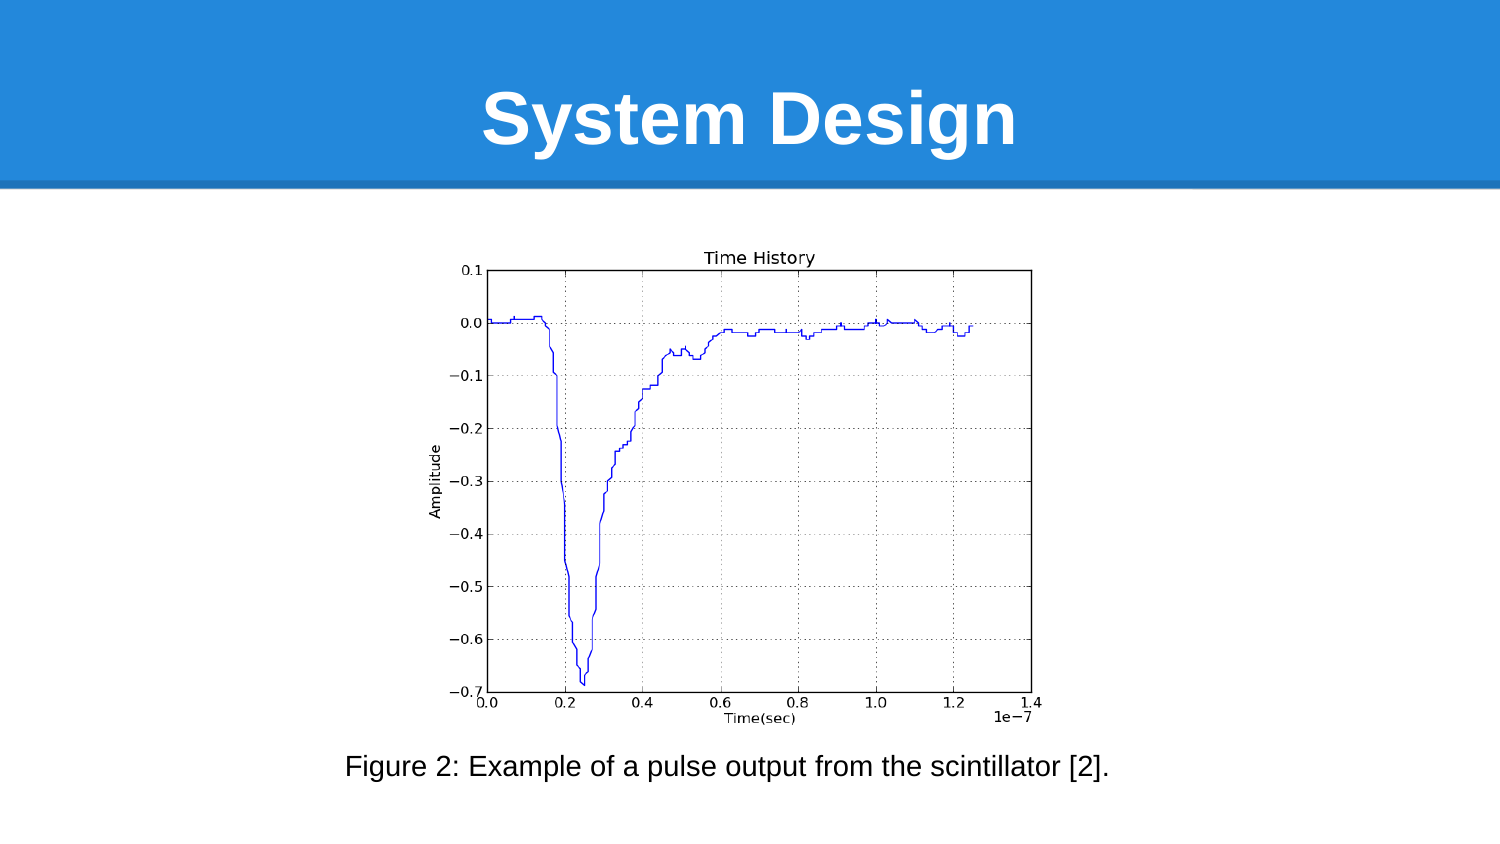

# System Design
Figure 2: Example of a pulse output from the scintillator [2].